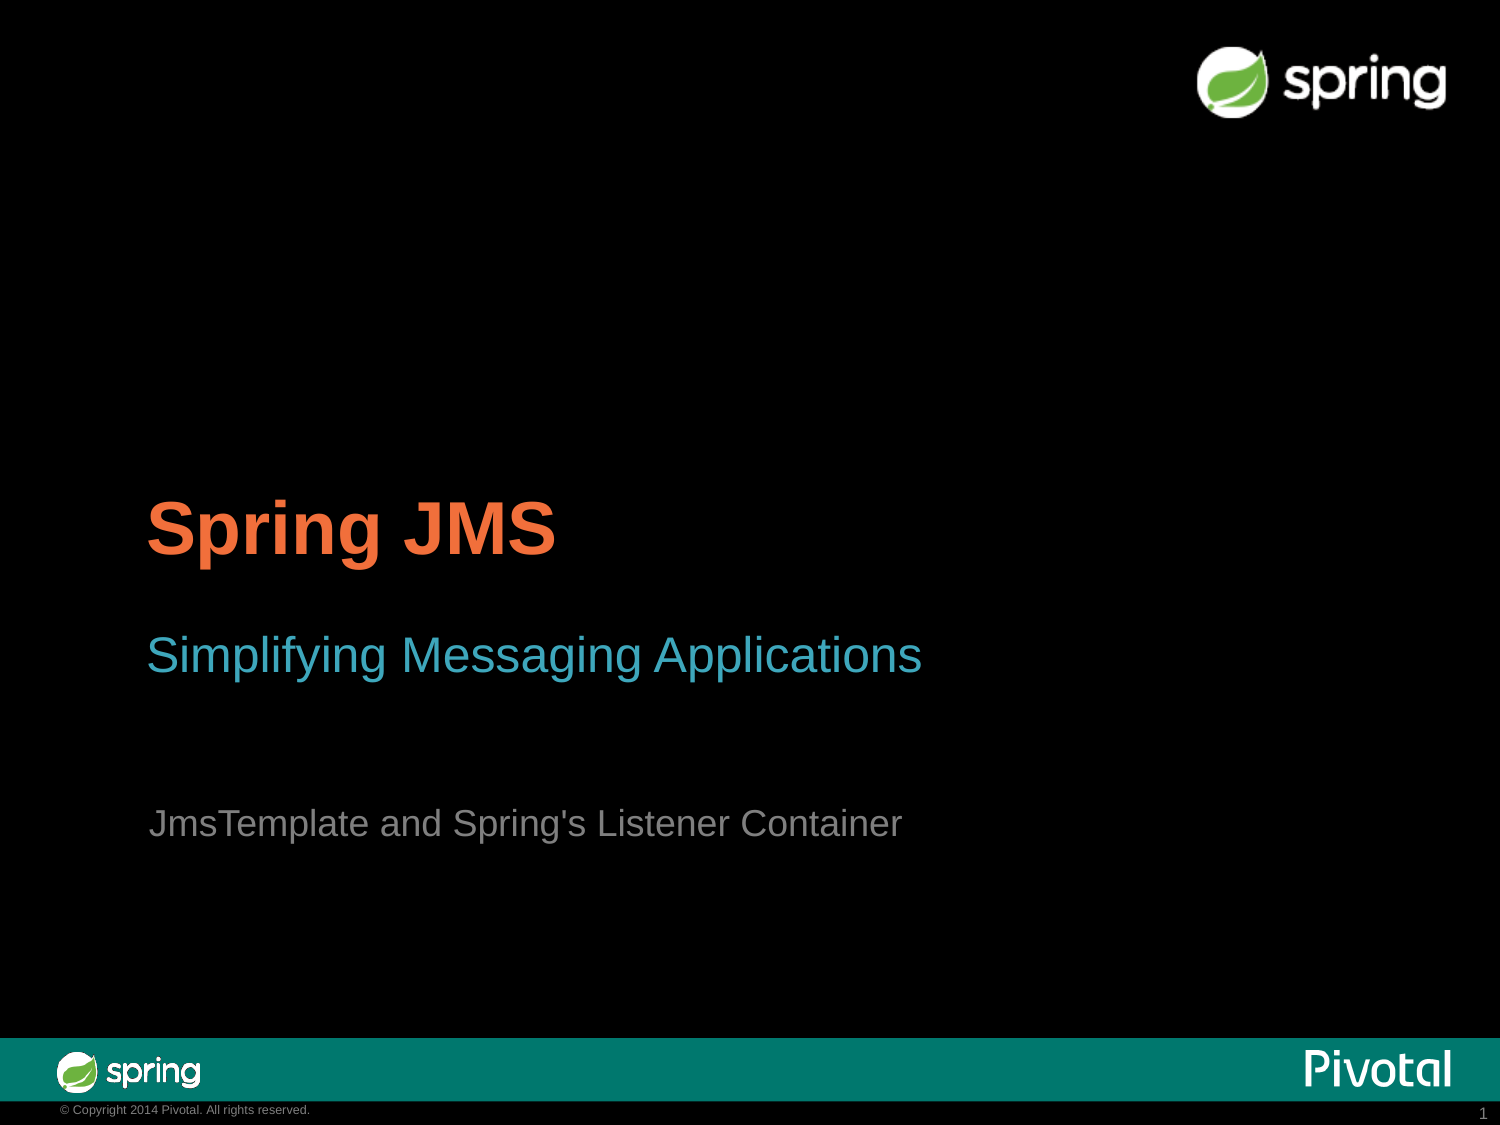

# Spring JMS
Simplifying Messaging Applications
JmsTemplate and Spring's Listener Container